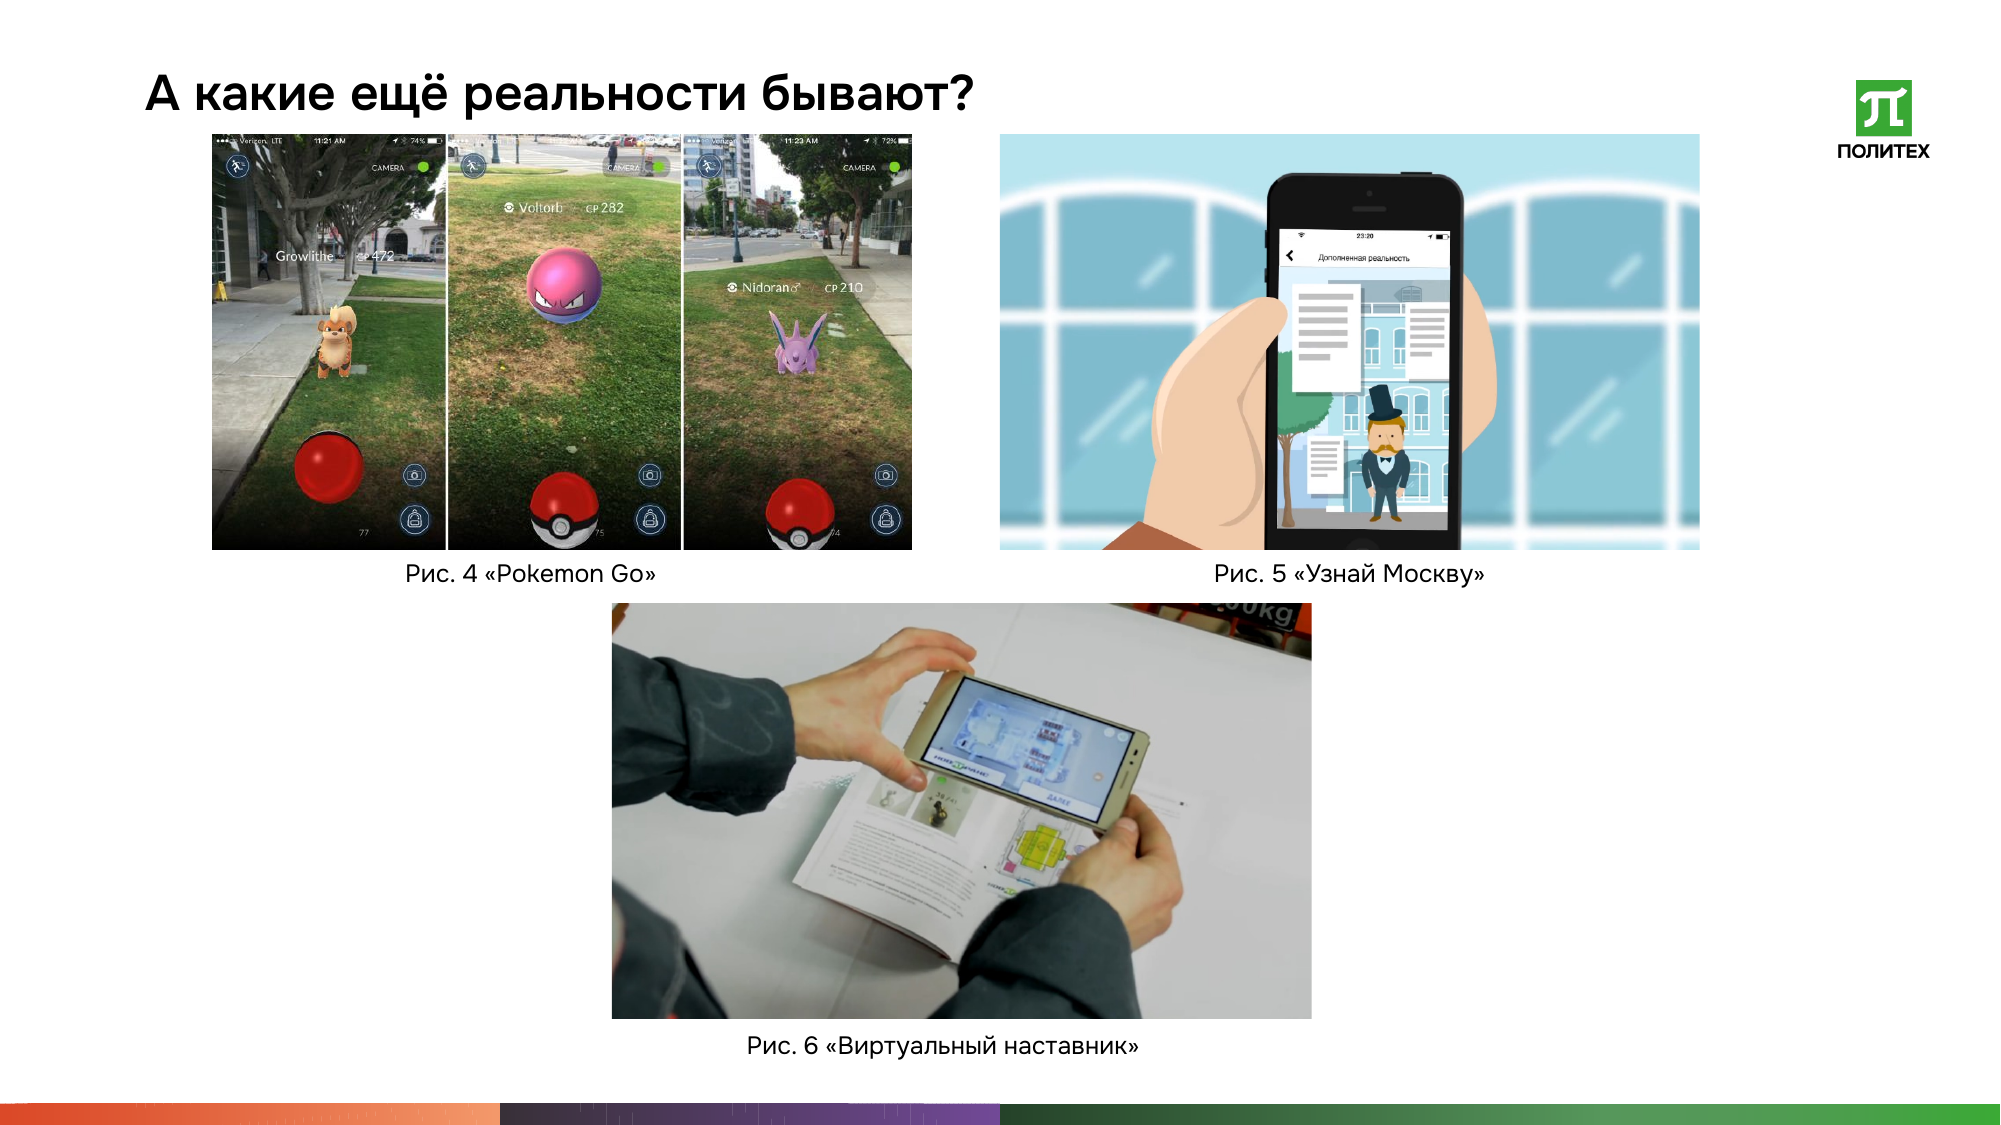

# А какие ещё реальности бывают?
Рис. 4 «Pokemon Go»
Рис. 5 «Узнай Москву»
Рис. 6 «Виртуальный наставник»